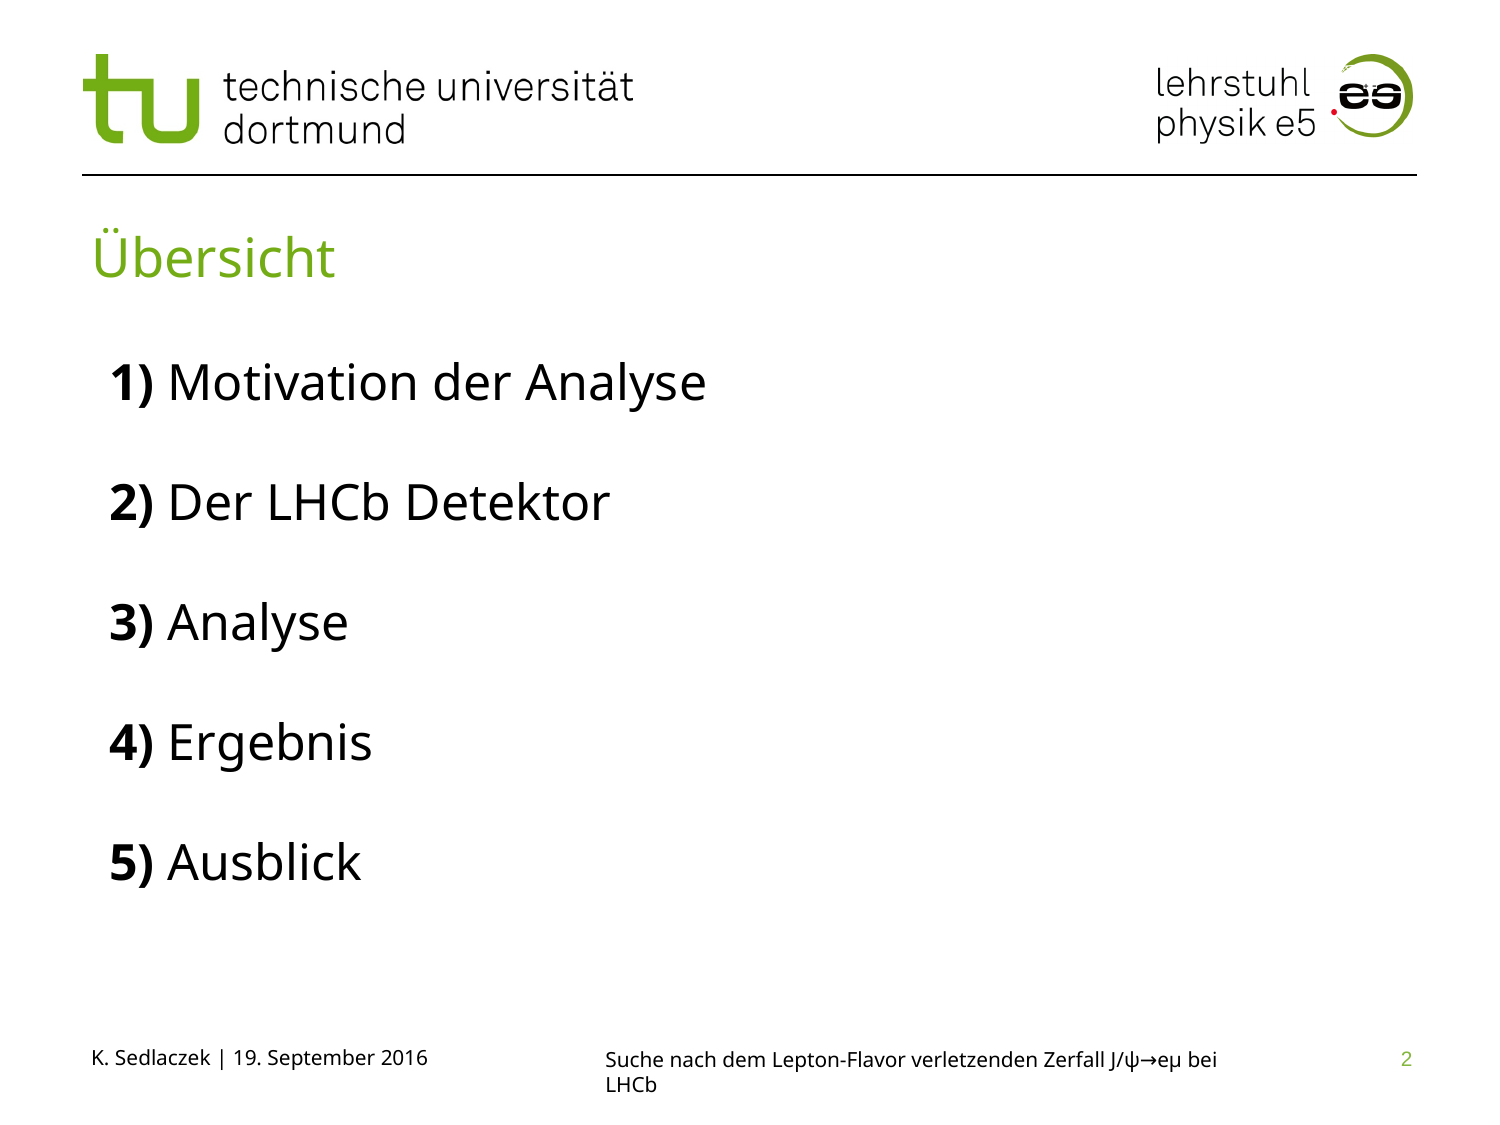

# Übersicht
1) Motivation der Analyse
2) Der LHCb Detektor
3) Analyse
4) Ergebnis
5) Ausblick
K. Sedlaczek | 19. September 2016
Suche nach dem Lepton-Flavor verletzenden Zerfall J/ψ→eµ bei LHCb